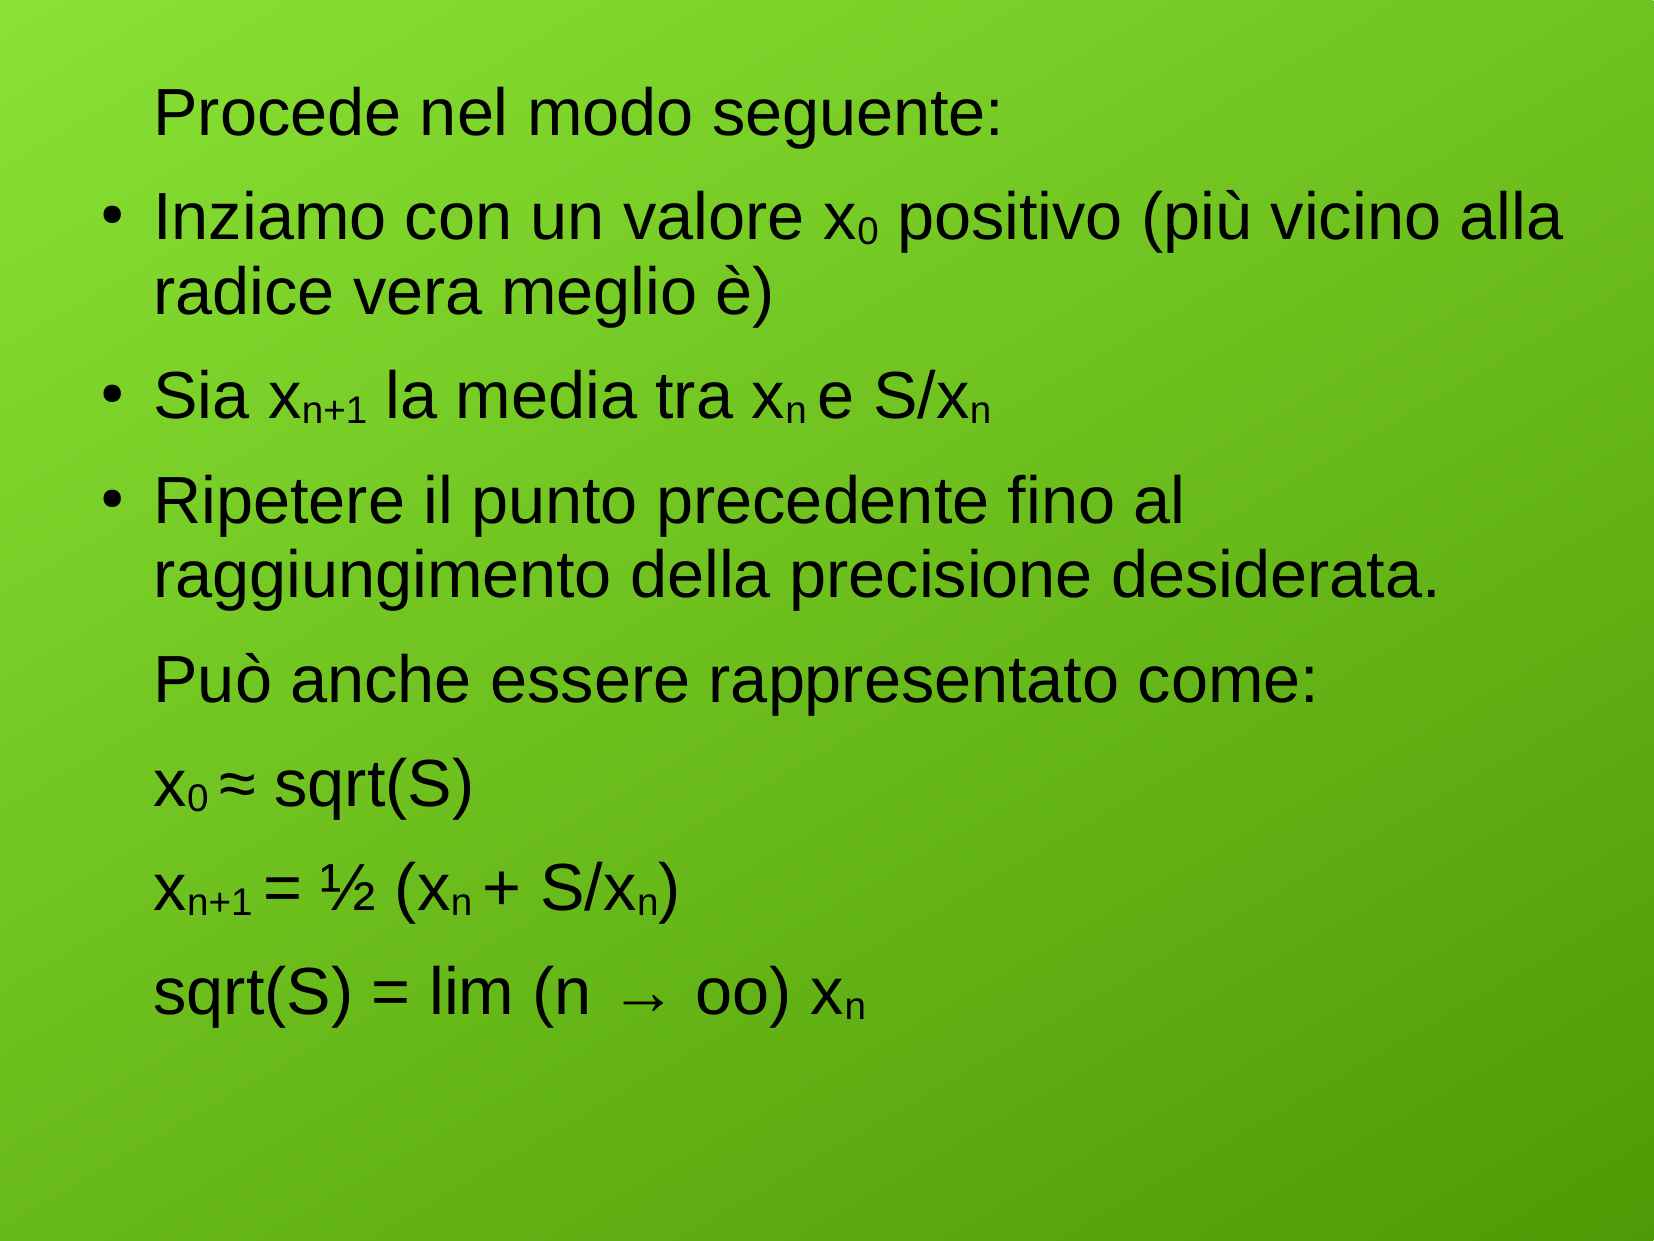

# Procede nel modo seguente:
Inziamo con un valore x0 positivo (più vicino alla radice vera meglio è)
Sia xn+1 la media tra xn e S/xn
Ripetere il punto precedente fino al raggiungimento della precisione desiderata.
Può anche essere rappresentato come:
x0 ≈ sqrt(S)
xn+1 = ½ (xn + S/xn)
sqrt(S) = lim (n → oo) xn